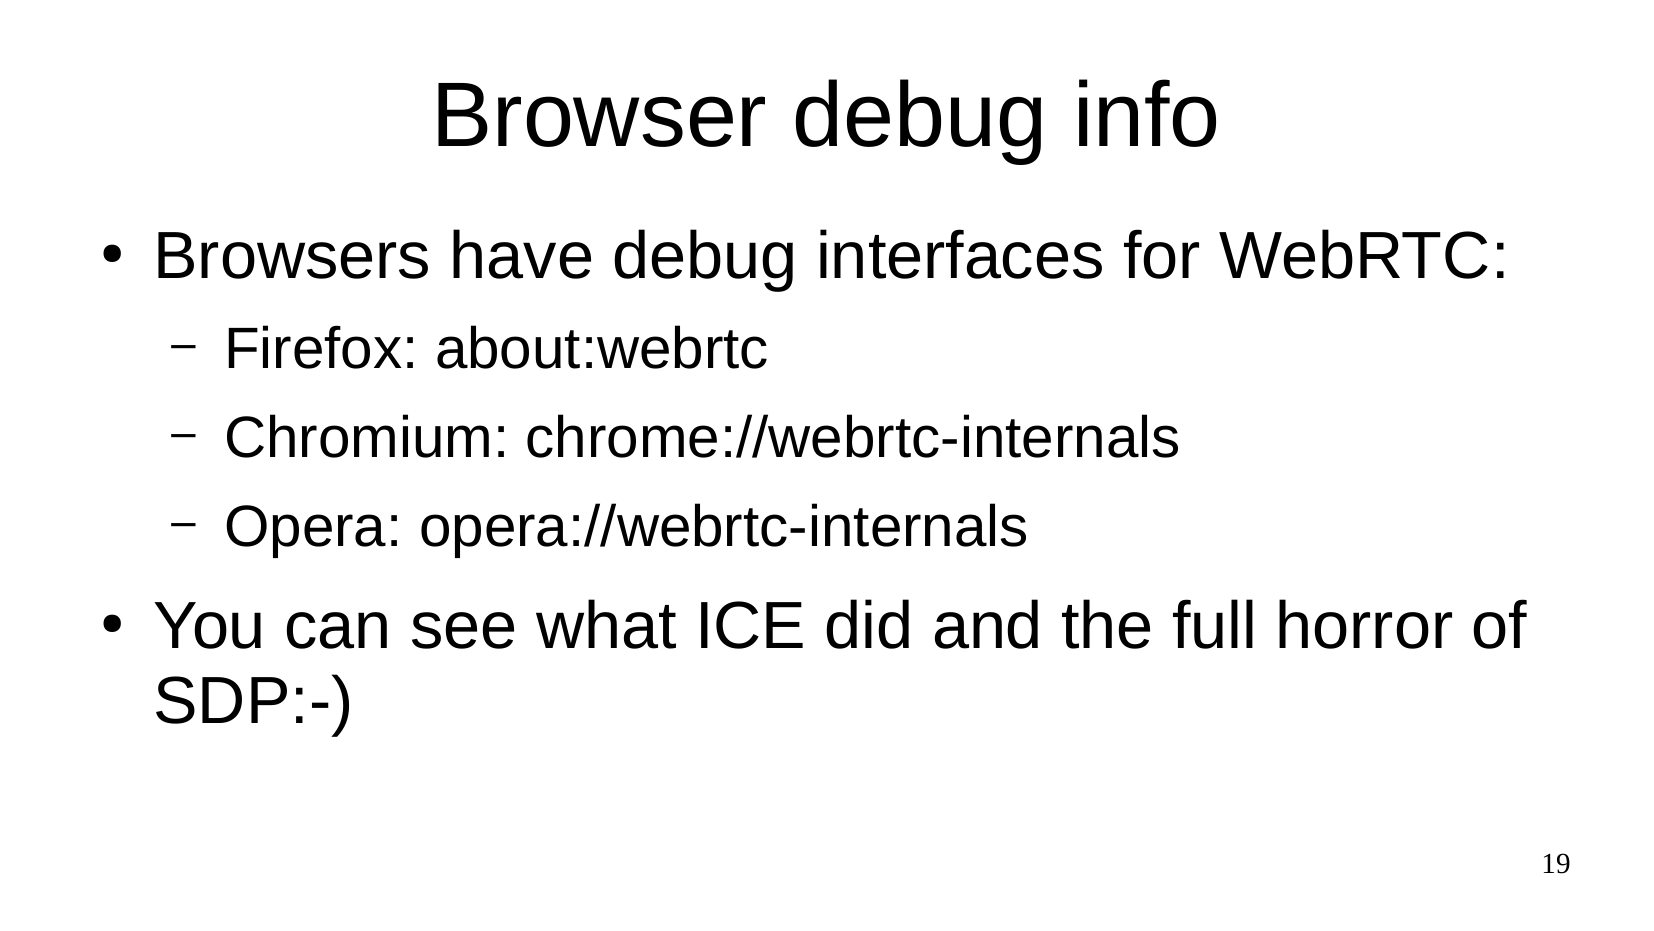

# Browser debug info
Browsers have debug interfaces for WebRTC:
Firefox: about:webrtc
Chromium: chrome://webrtc-internals
Opera: opera://webrtc-internals
You can see what ICE did and the full horror of SDP:-)
19